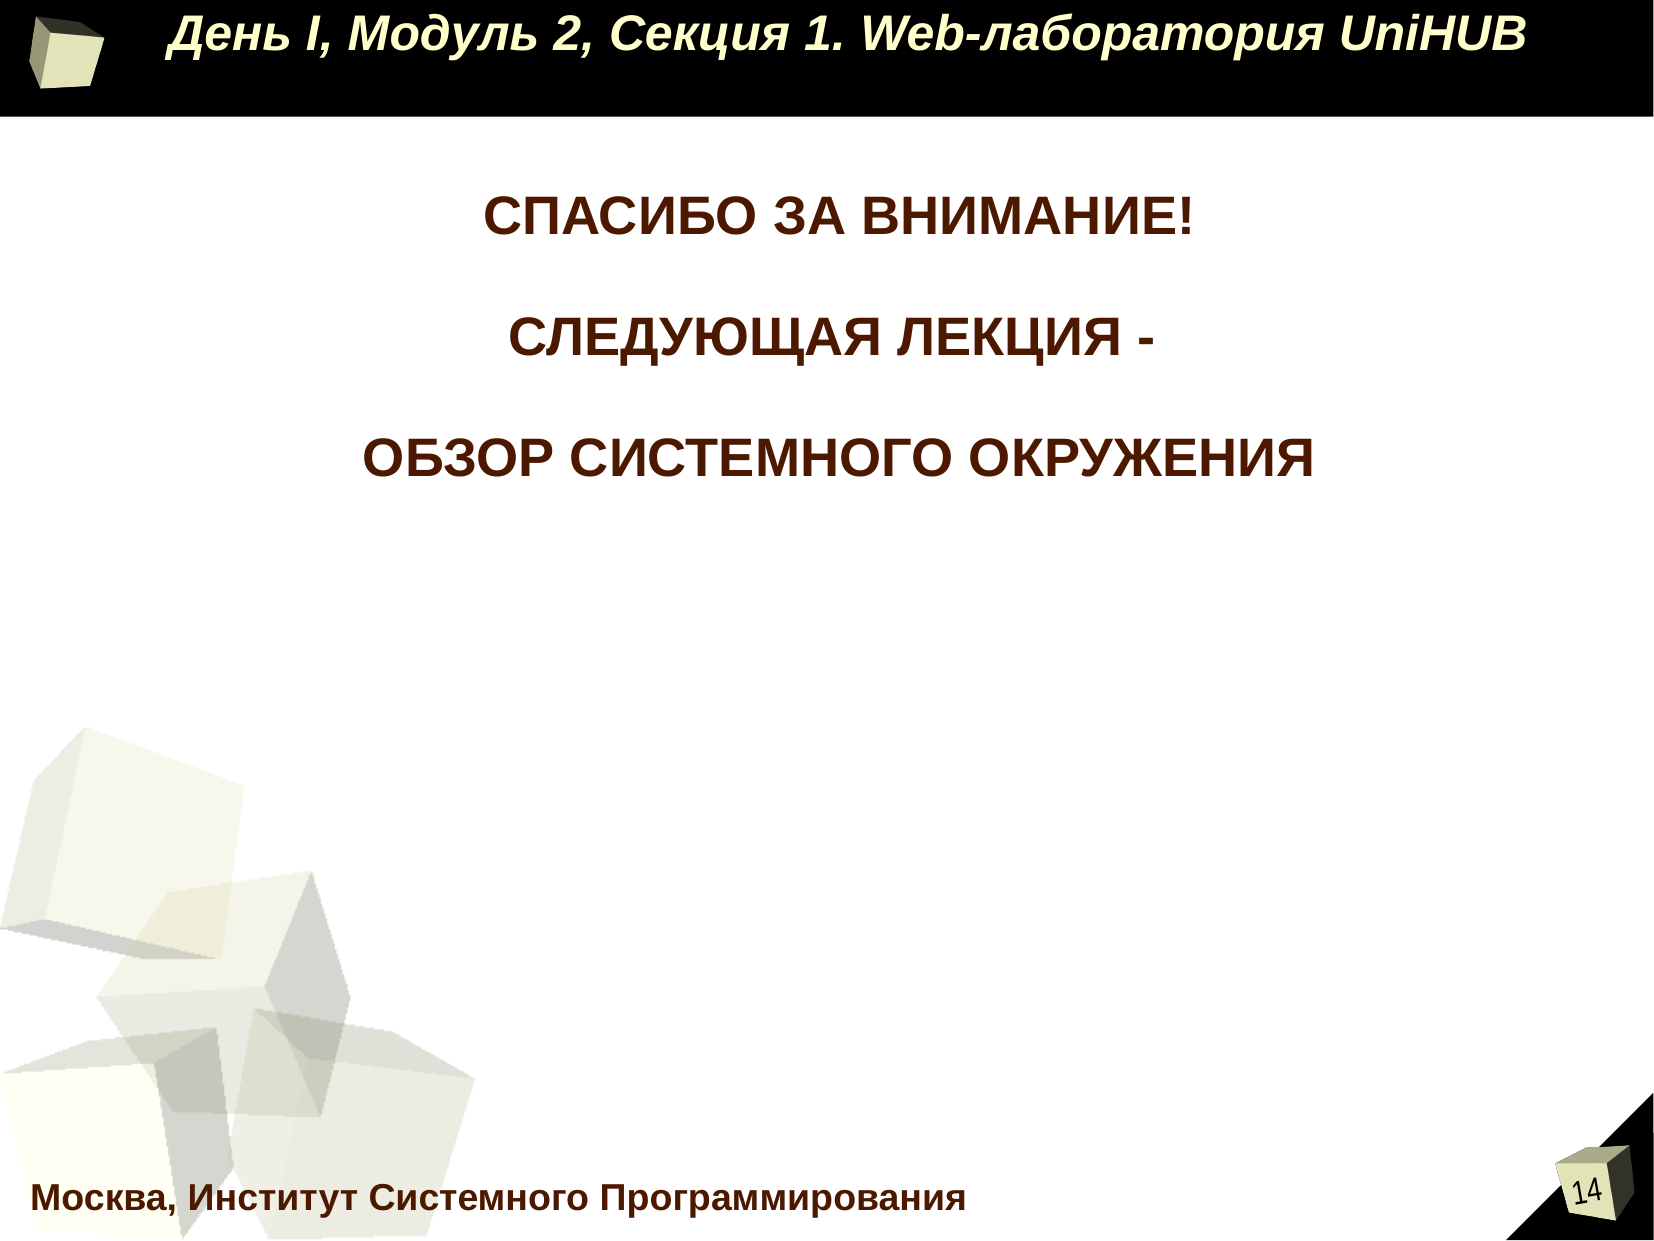

#
СПАСИБО ЗА ВНИМАНИЕ!
СЛЕДУЮЩАЯ ЛЕКЦИЯ -
ОБЗОР СИСТЕМНОГО ОКРУЖЕНИЯ